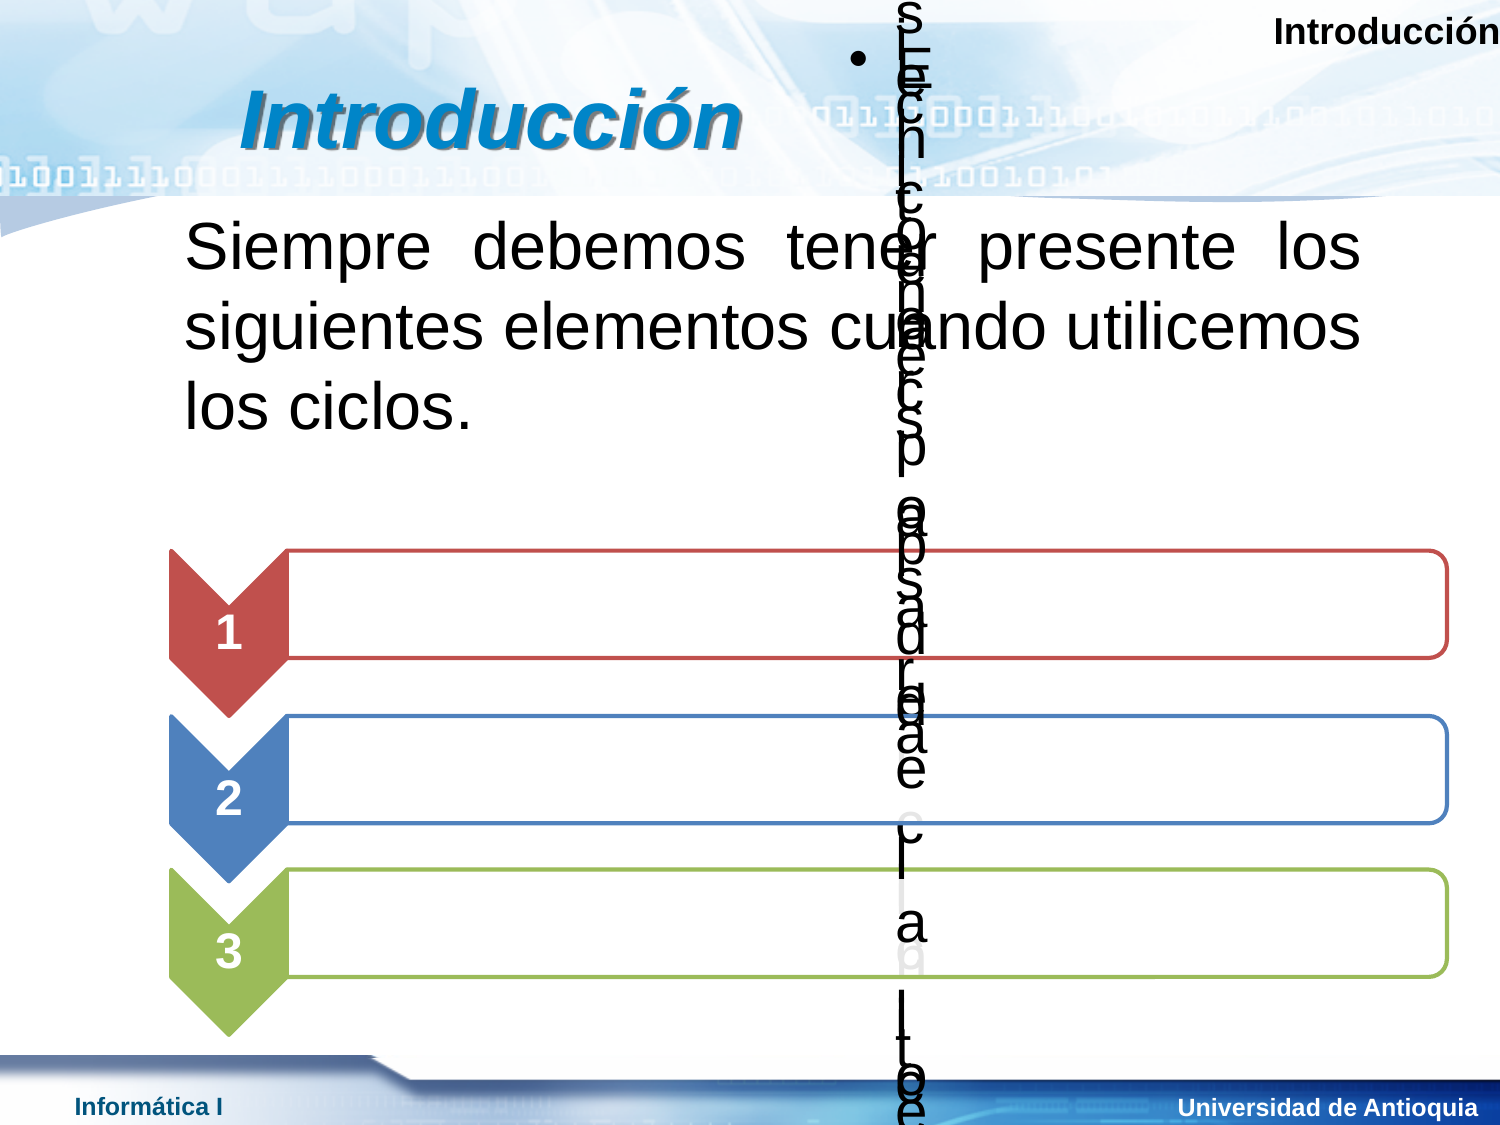

Introducción
# Introducción
Siempre debemos tener presente los siguientes elementos cuando utilicemos los ciclos.
El cuerpo del ciclo.
1
Las sentencias de inicialización.
2
Las condiciones para la terminación del bucle.
3